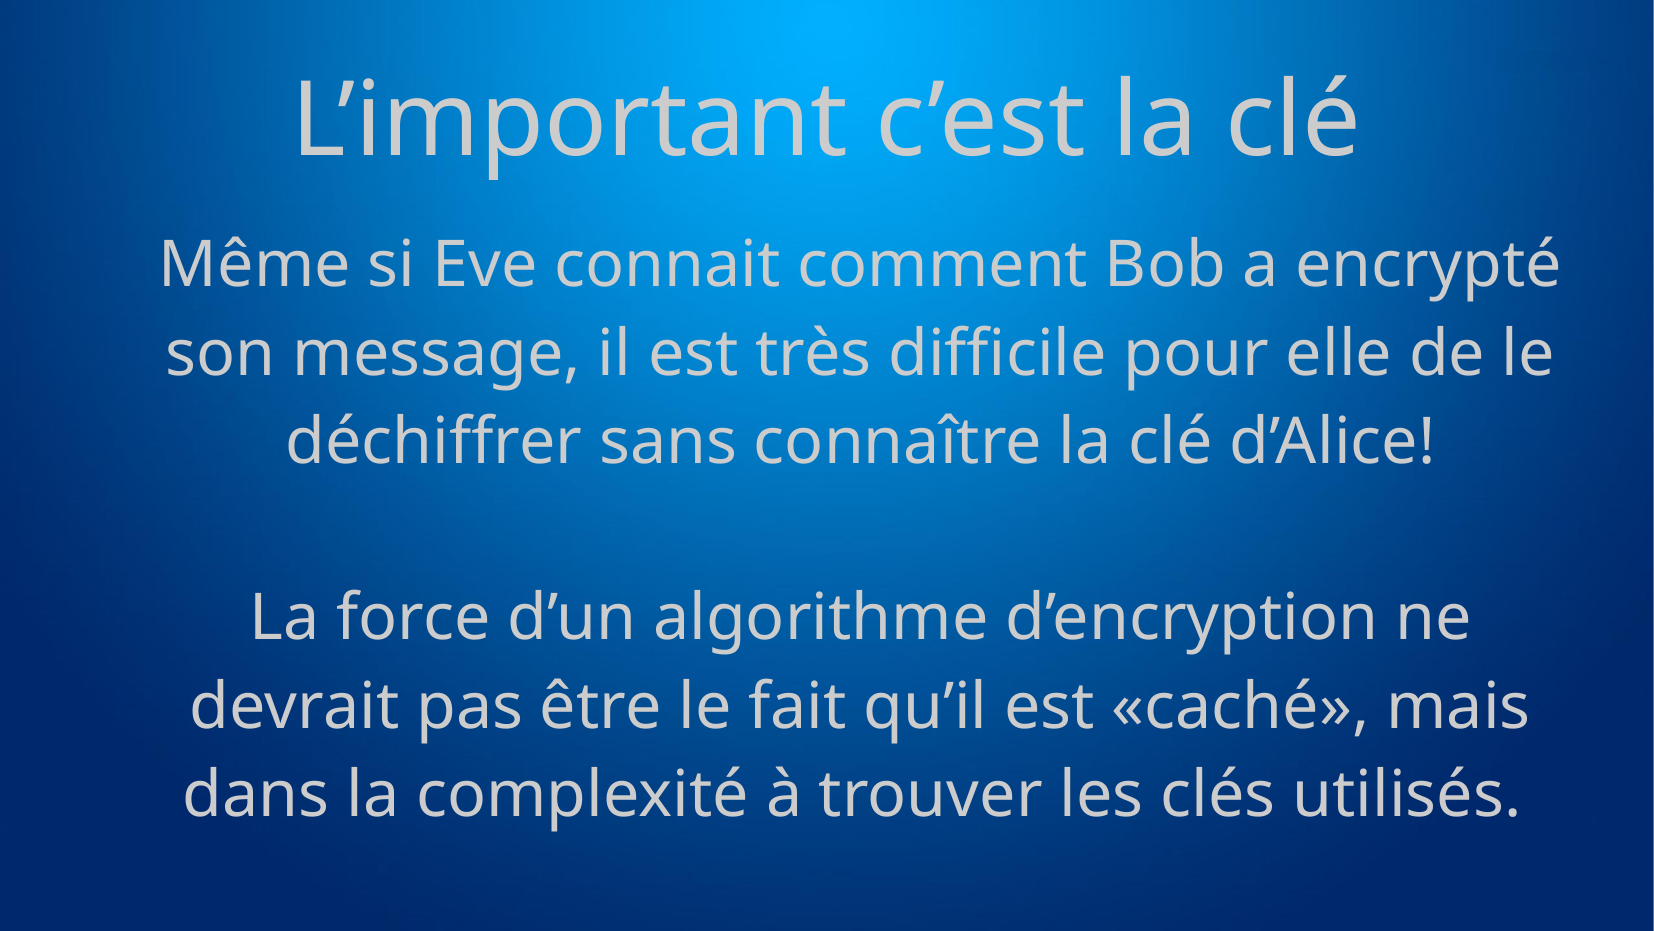

# L’important c’est la clé
Même si Eve connait comment Bob a encrypté son message, il est très difficile pour elle de le déchiffrer sans connaître la clé d’Alice!
La force d’un algorithme d’encryption ne devrait pas être le fait qu’il est «caché», mais dans la complexité à trouver les clés utilisés.